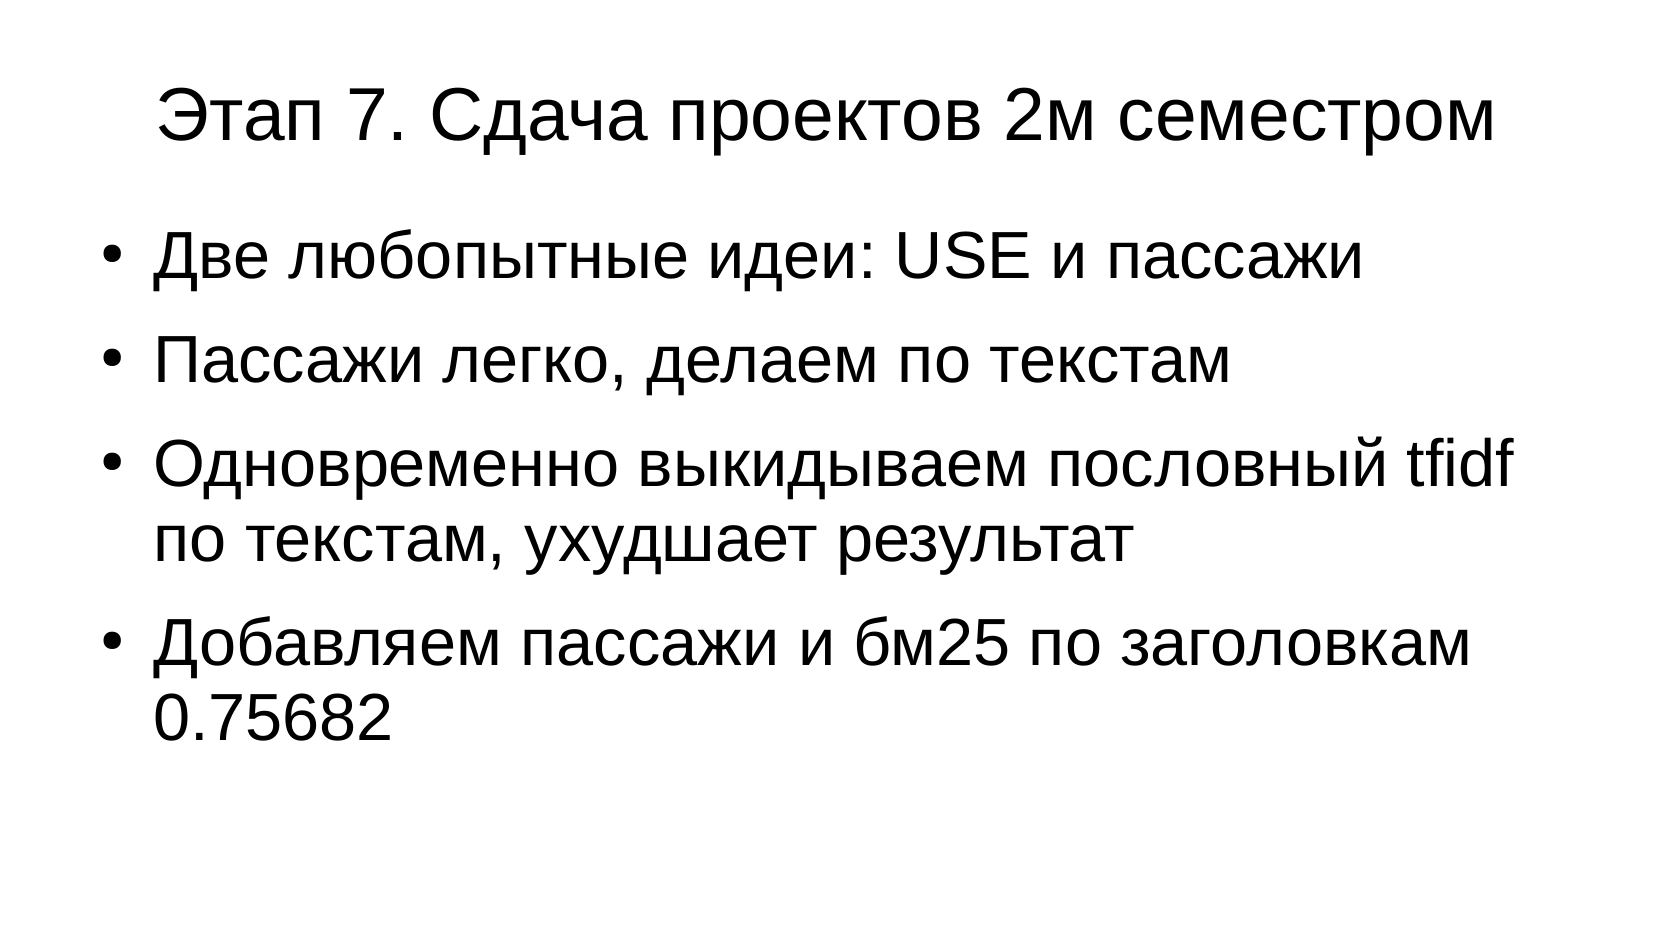

# Этап 7. Сдача проектов 2м семестром
Две любопытные идеи: USE и пассажи
Пассажи легко, делаем по текстам
Одновременно выкидываем пословный tfidf по текстам, ухудшает результат
Добавляем пассажи и бм25 по заголовкам 0.75682